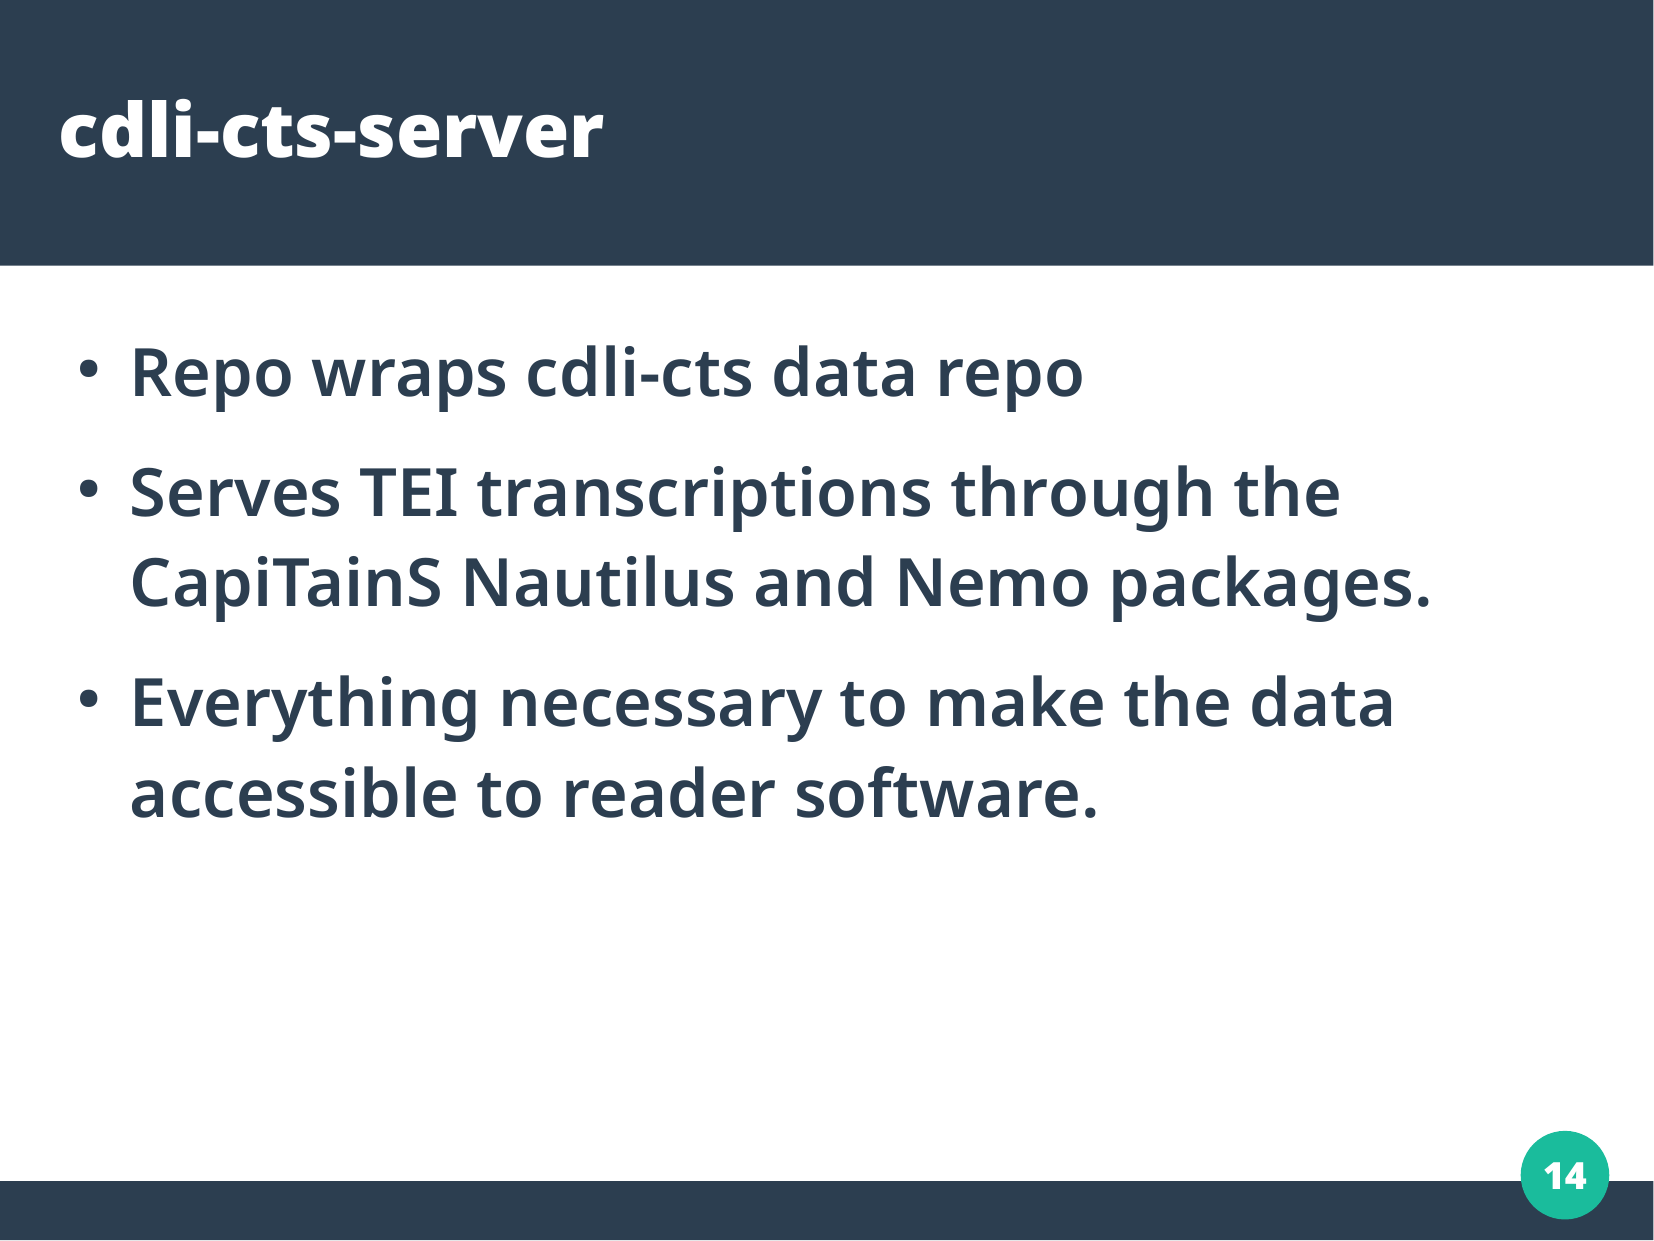

# cdli-cts-server
Repo wraps cdli-cts data repo
Serves TEI transcriptions through the CapiTainS Nautilus and Nemo packages.
Everything necessary to make the data accessible to reader software.
14